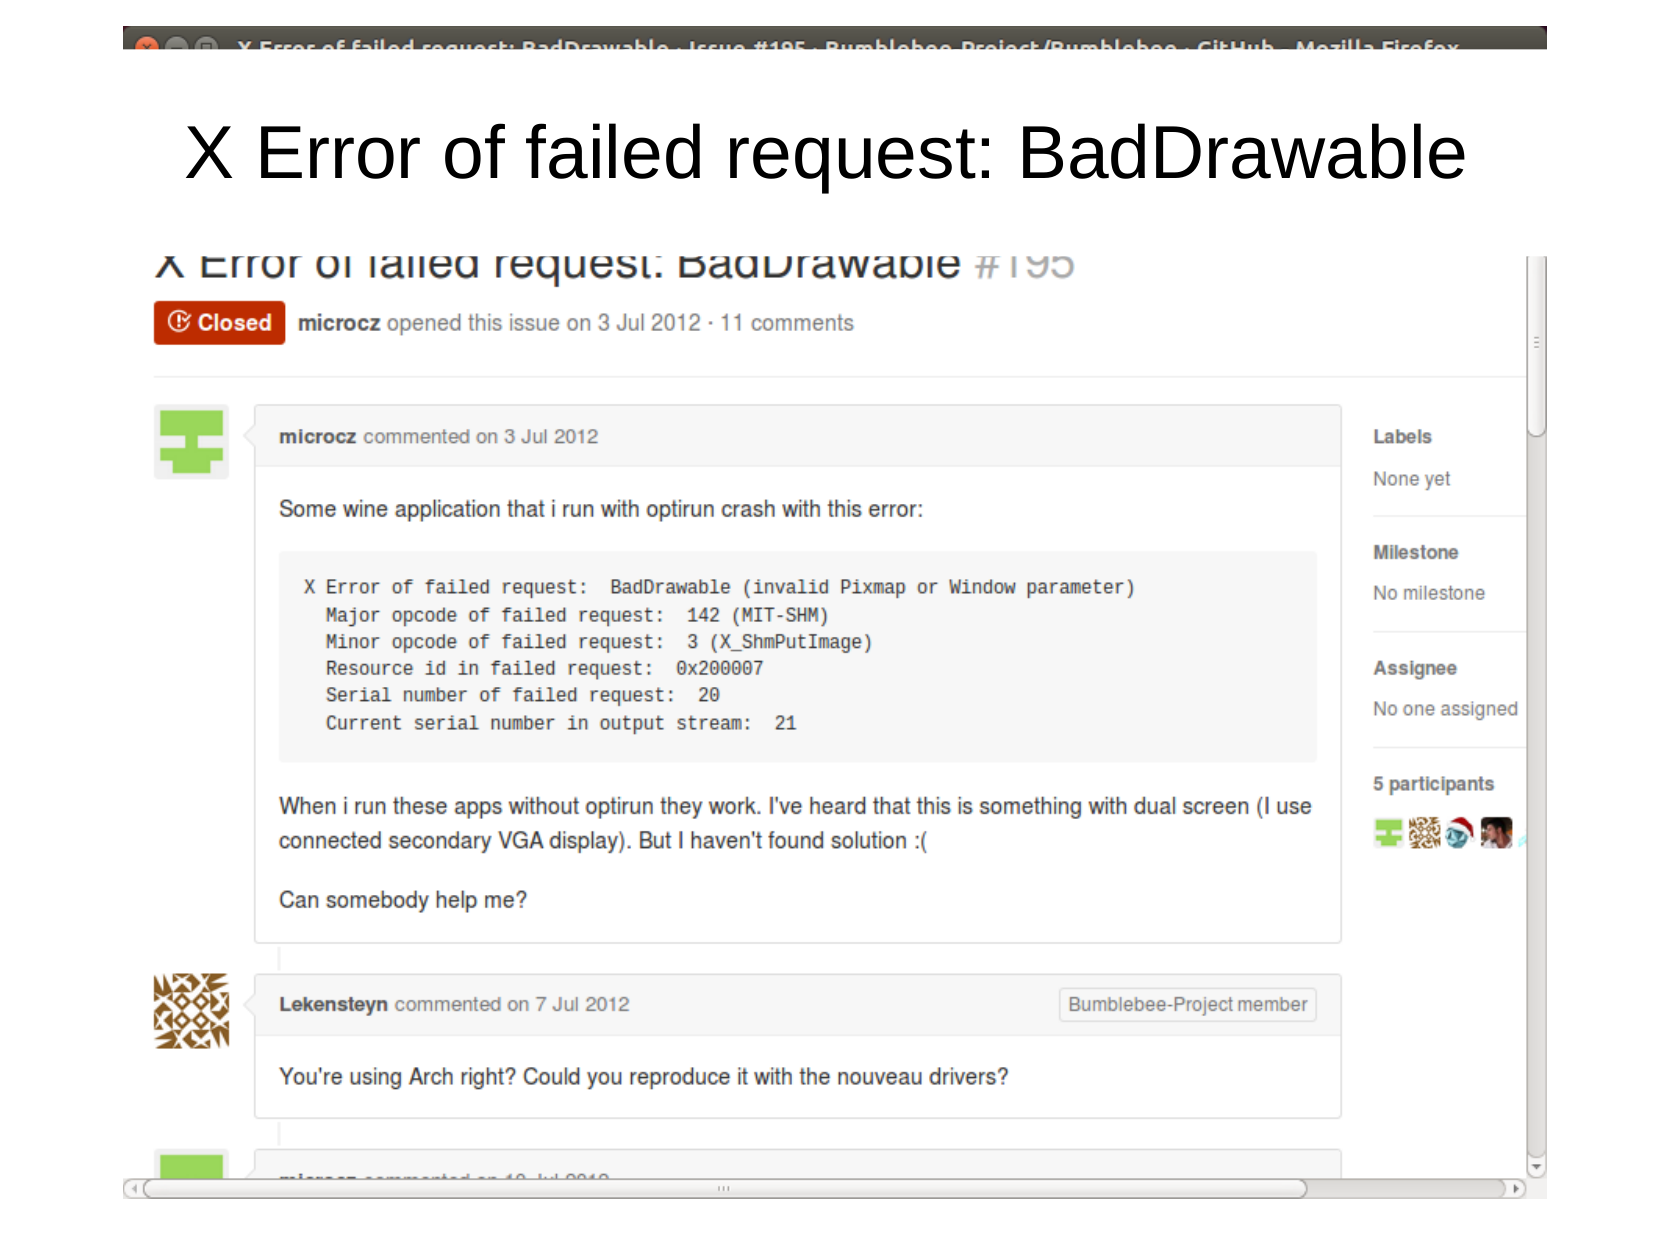

X Error of failed request: BadDrawable
#